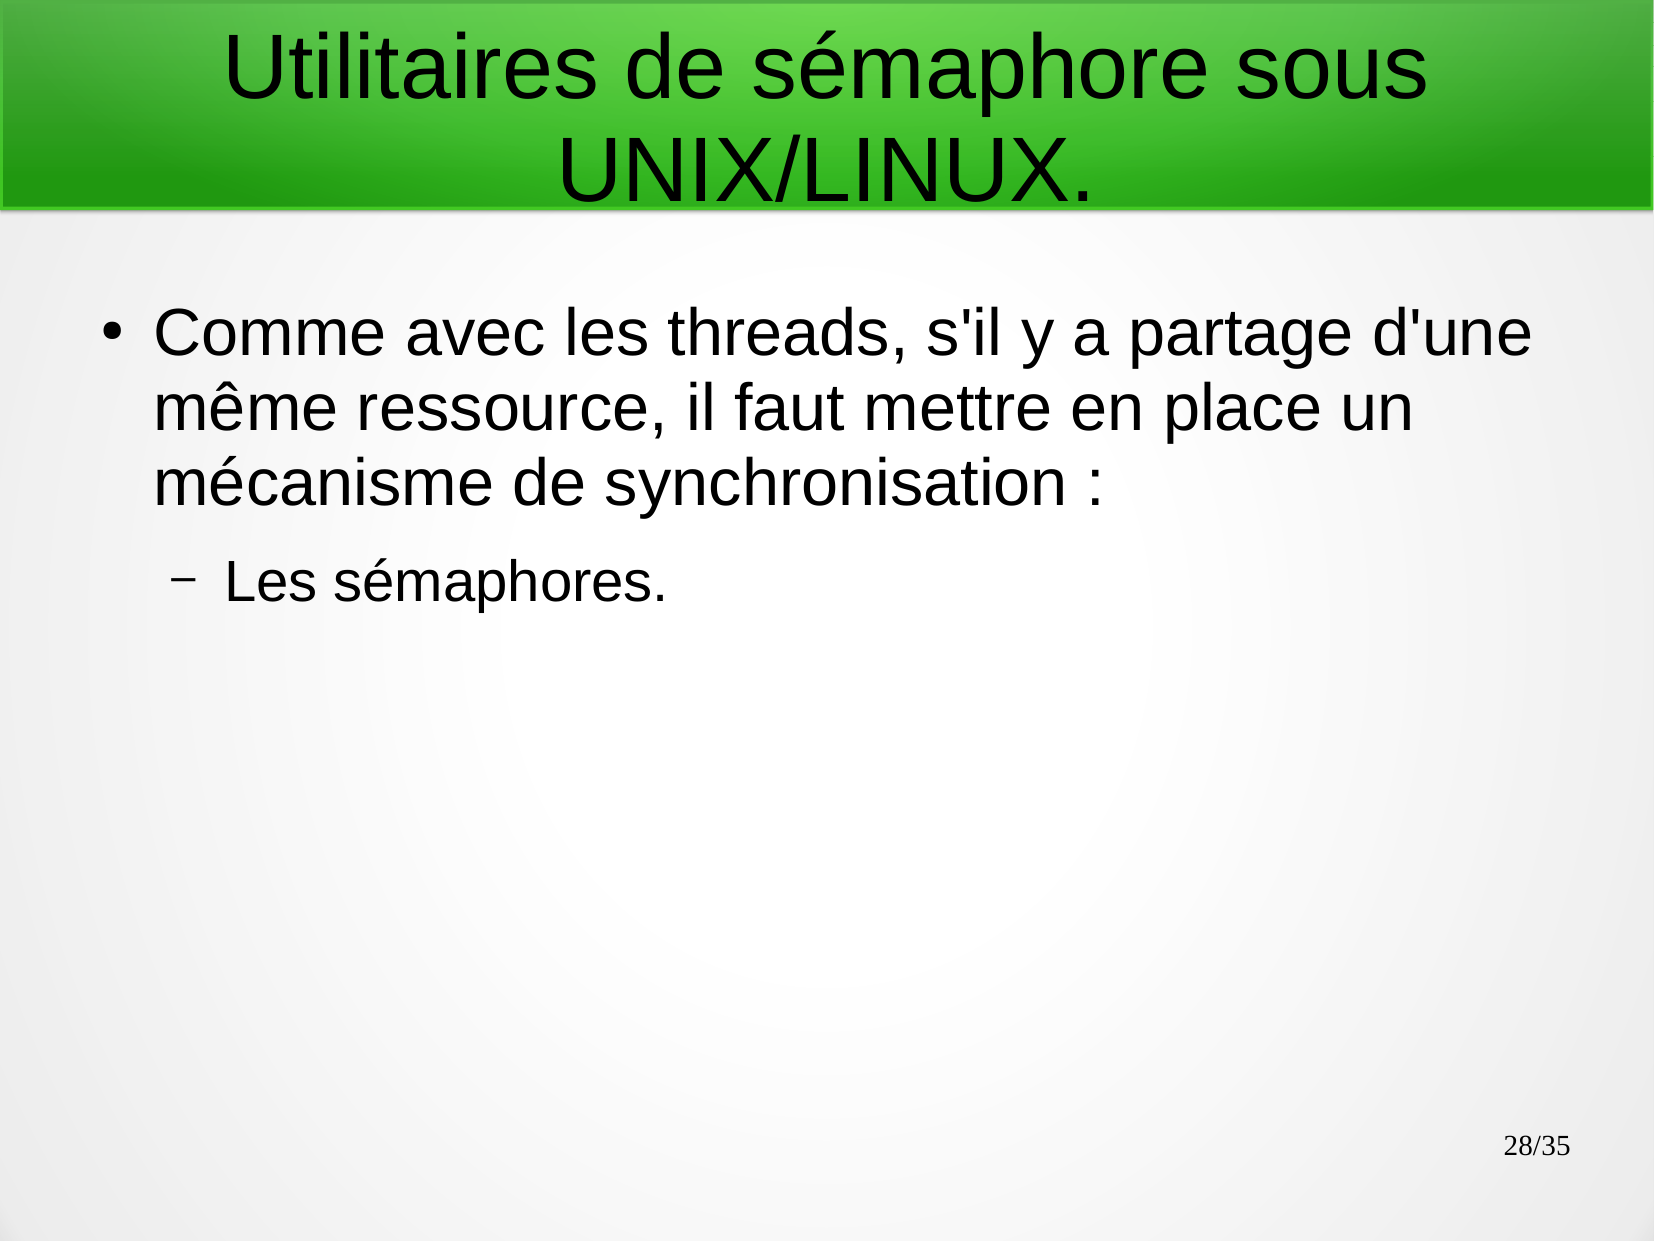

# Utilitaires de sémaphore sous UNIX/LINUX.
Comme avec les threads, s'il y a partage d'une même ressource, il faut mettre en place un mécanisme de synchronisation :
Les sémaphores.
28